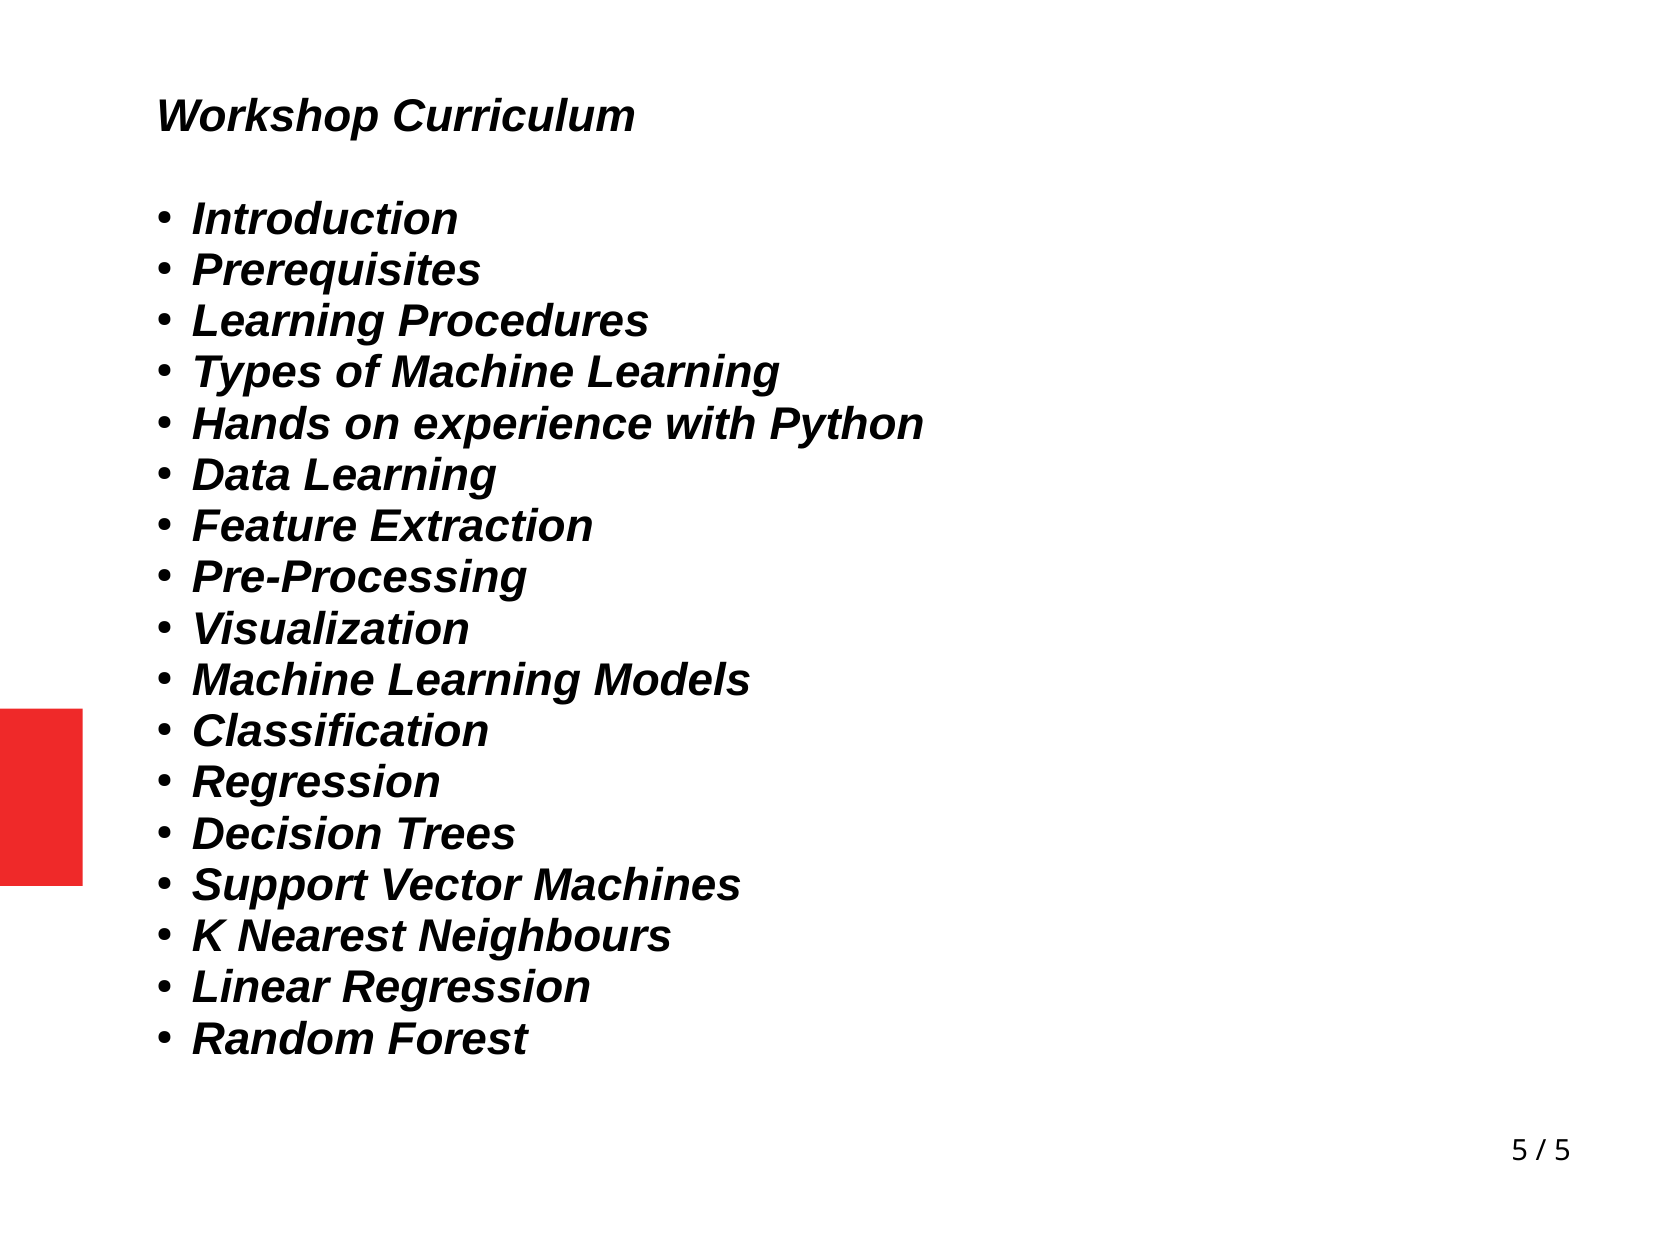

Workshop Curriculum
Introduction
Prerequisites
Learning Procedures
Types of Machine Learning
Hands on experience with Python
Data Learning
Feature Extraction
Pre-Processing
Visualization
Machine Learning Models
Classification
Regression
Decision Trees
Support Vector Machines
K Nearest Neighbours
Linear Regression
Random Forest
5